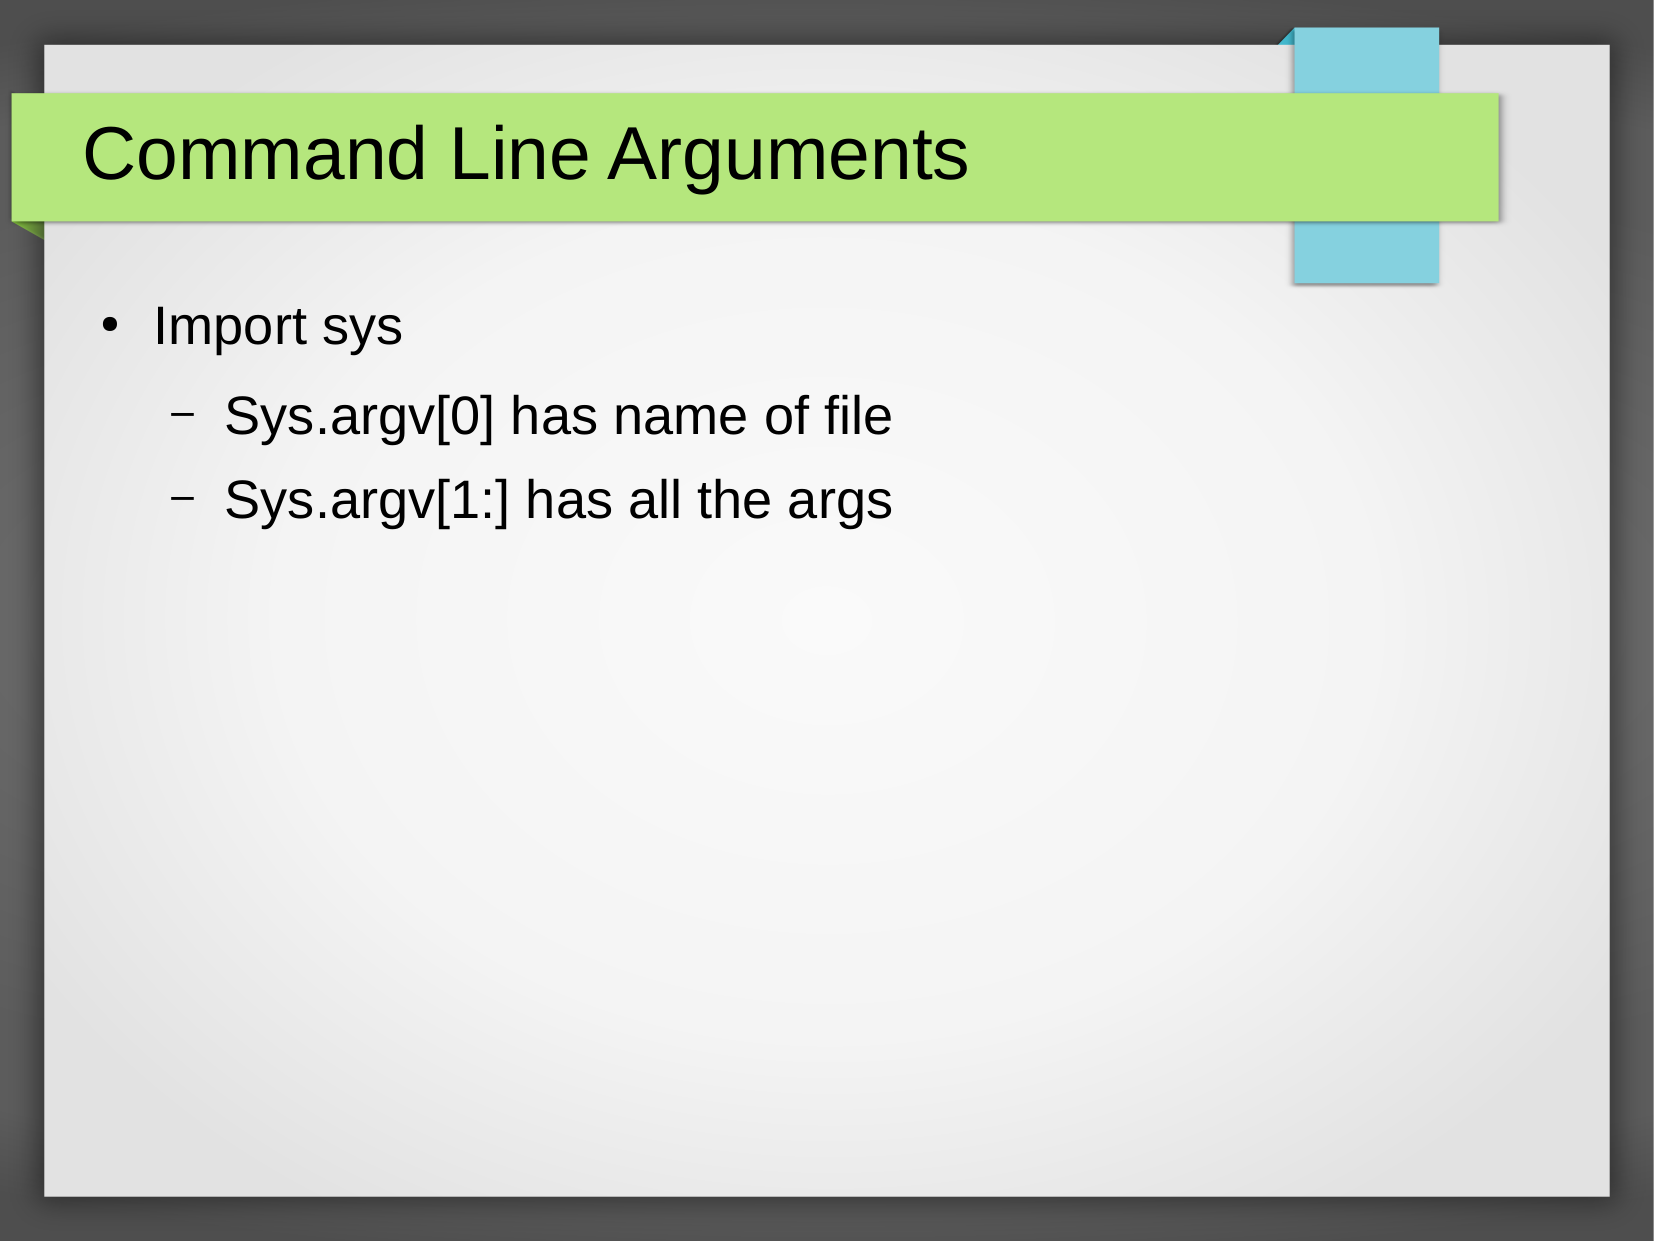

# Command Line Arguments
Import sys
Sys.argv[0] has name of file
Sys.argv[1:] has all the args